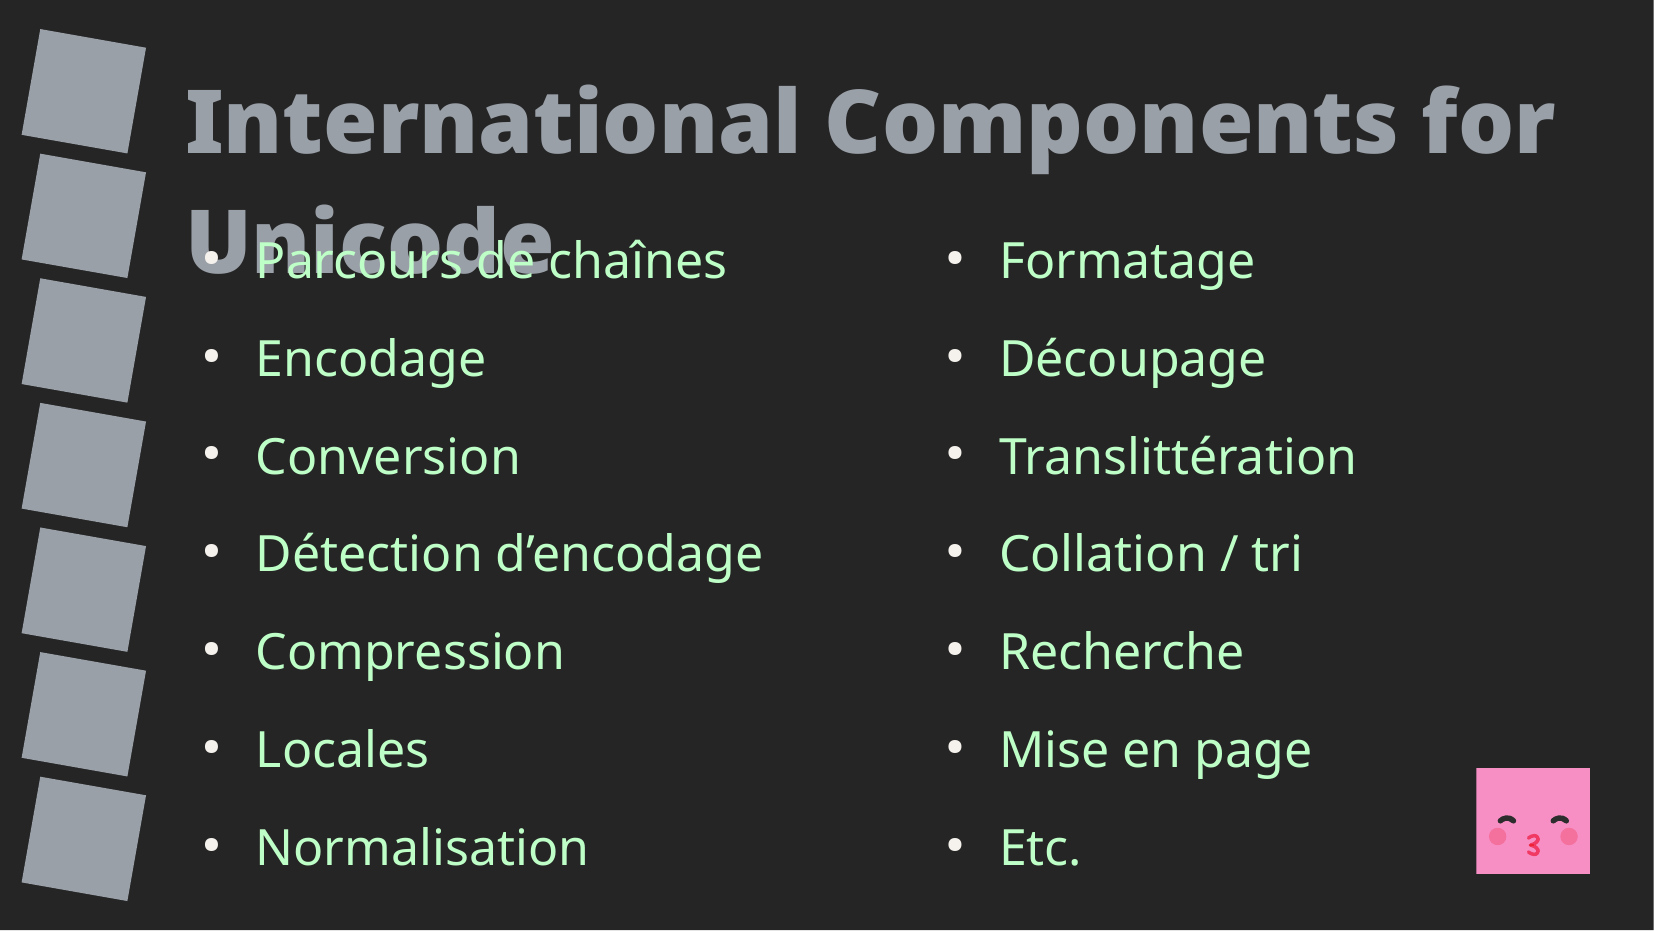

# International Components for Unicode
Parcours de chaînes
Encodage
Conversion
Détection d’encodage
Compression
Locales
Normalisation
Formatage
Découpage
Translittération
Collation / tri
Recherche
Mise en page
Etc.